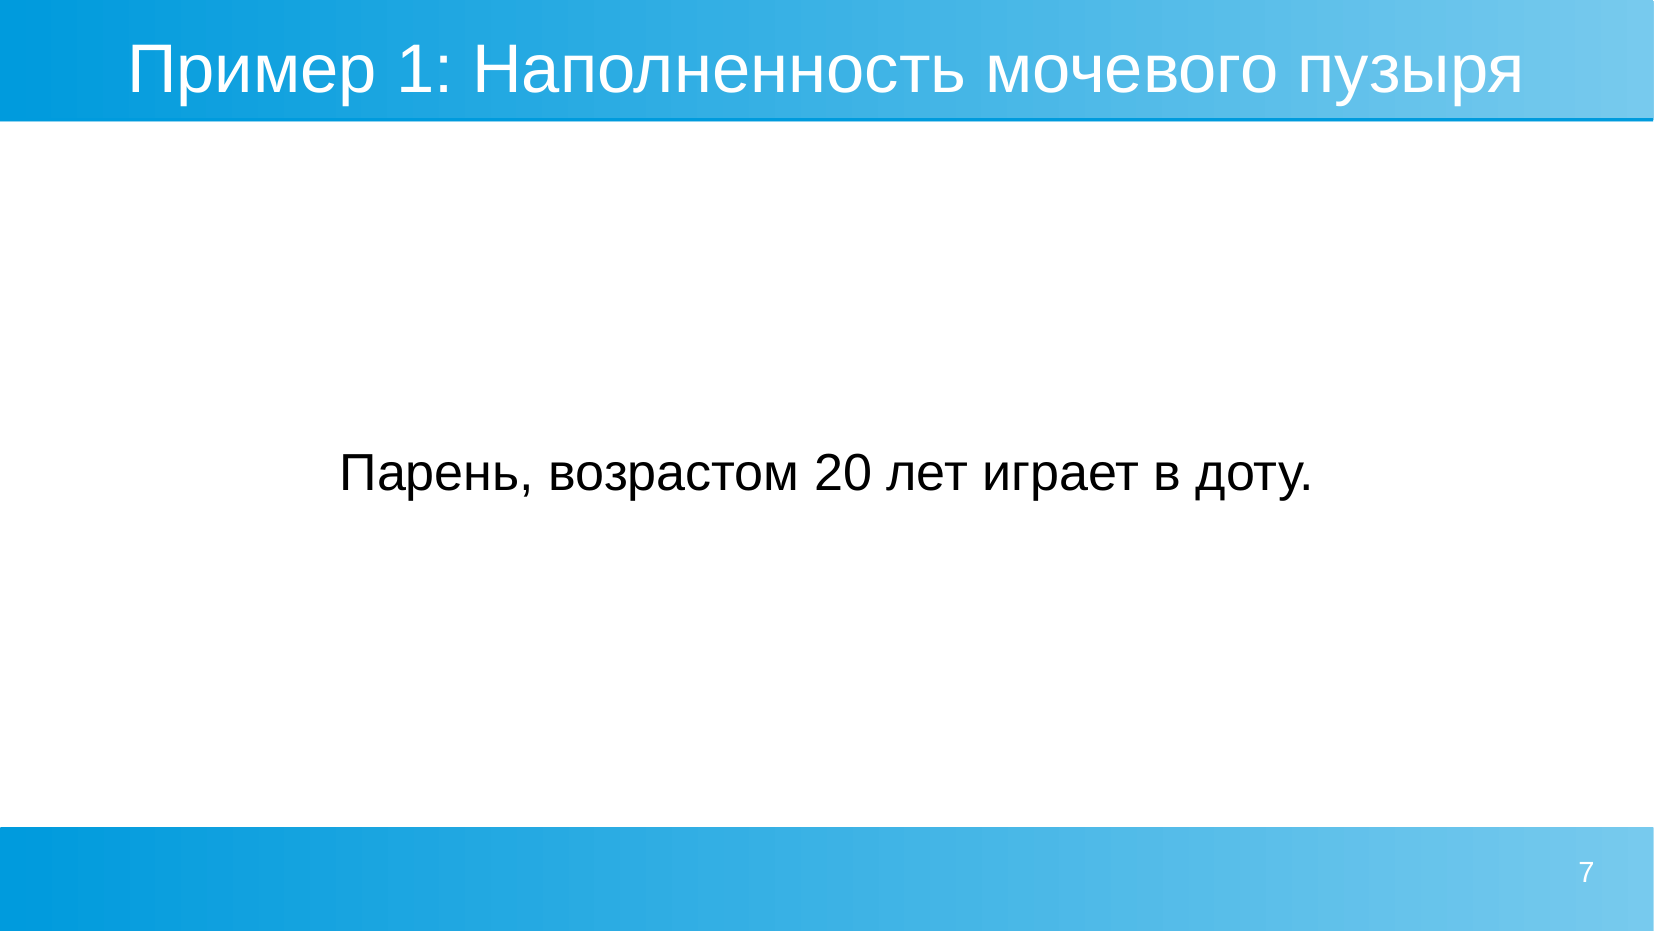

# Пример 1: Наполненность мочевого пузыря
Парень, возрастом 20 лет играет в доту.
7